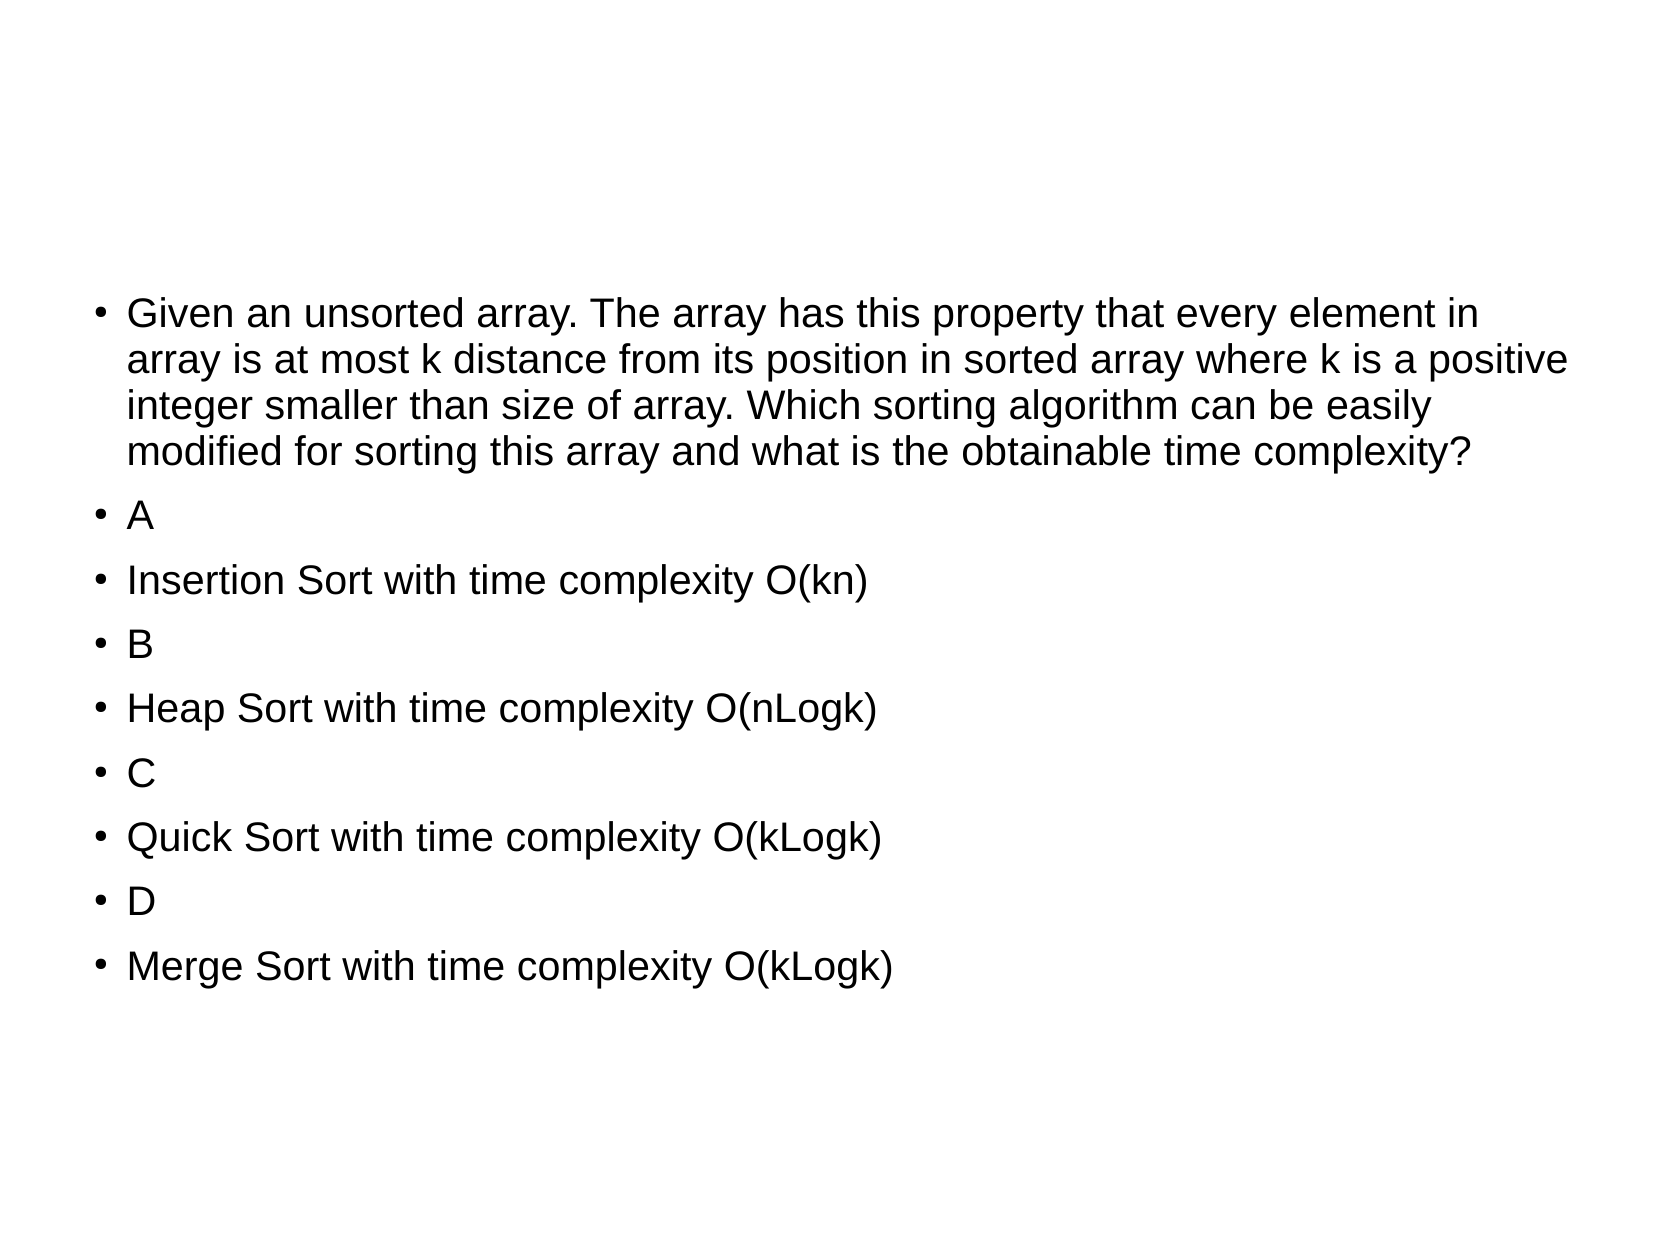

#
Given an unsorted array. The array has this property that every element in array is at most k distance from its position in sorted array where k is a positive integer smaller than size of array. Which sorting algorithm can be easily modified for sorting this array and what is the obtainable time complexity?
A
Insertion Sort with time complexity O(kn)
B
Heap Sort with time complexity O(nLogk)
C
Quick Sort with time complexity O(kLogk)
D
Merge Sort with time complexity O(kLogk)